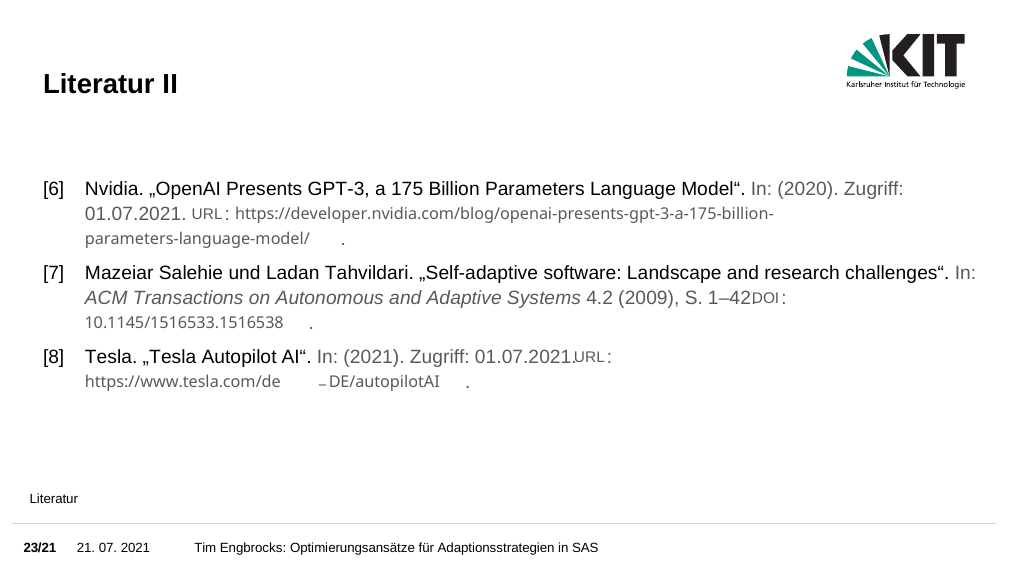

Literatur II
[6]
Nvidia. „OpenAI Presents GPT-3, a 175 Billion Parameters Language Model“. In: (2020). Zugriff:
https://developer.nvidia.com/blog/openai-presents-gpt-3-a-175-billion-
01.07.2021.
:
URL
parameters-language-model/
.
[7]
Mazeiar Salehie und Ladan Tahvildari. „Self-adaptive software: Landscape and research challenges“. In:
ACM Transactions on Autonomous and Adaptive Systems 4.2 (2009), S. 1–42.
:
DOI
10.1145/1516533.1516538
.
[8]
Tesla. „Tesla Autopilot AI“. In: (2021). Zugriff: 01.07.2021.
:
URL
_
https://www.tesla.com/de
DE/autopilotAI
.
Literatur
23/21
21. 07. 2021
Tim Engbrocks: Optimierungsansätze für Adaptionsstrategien in SAS